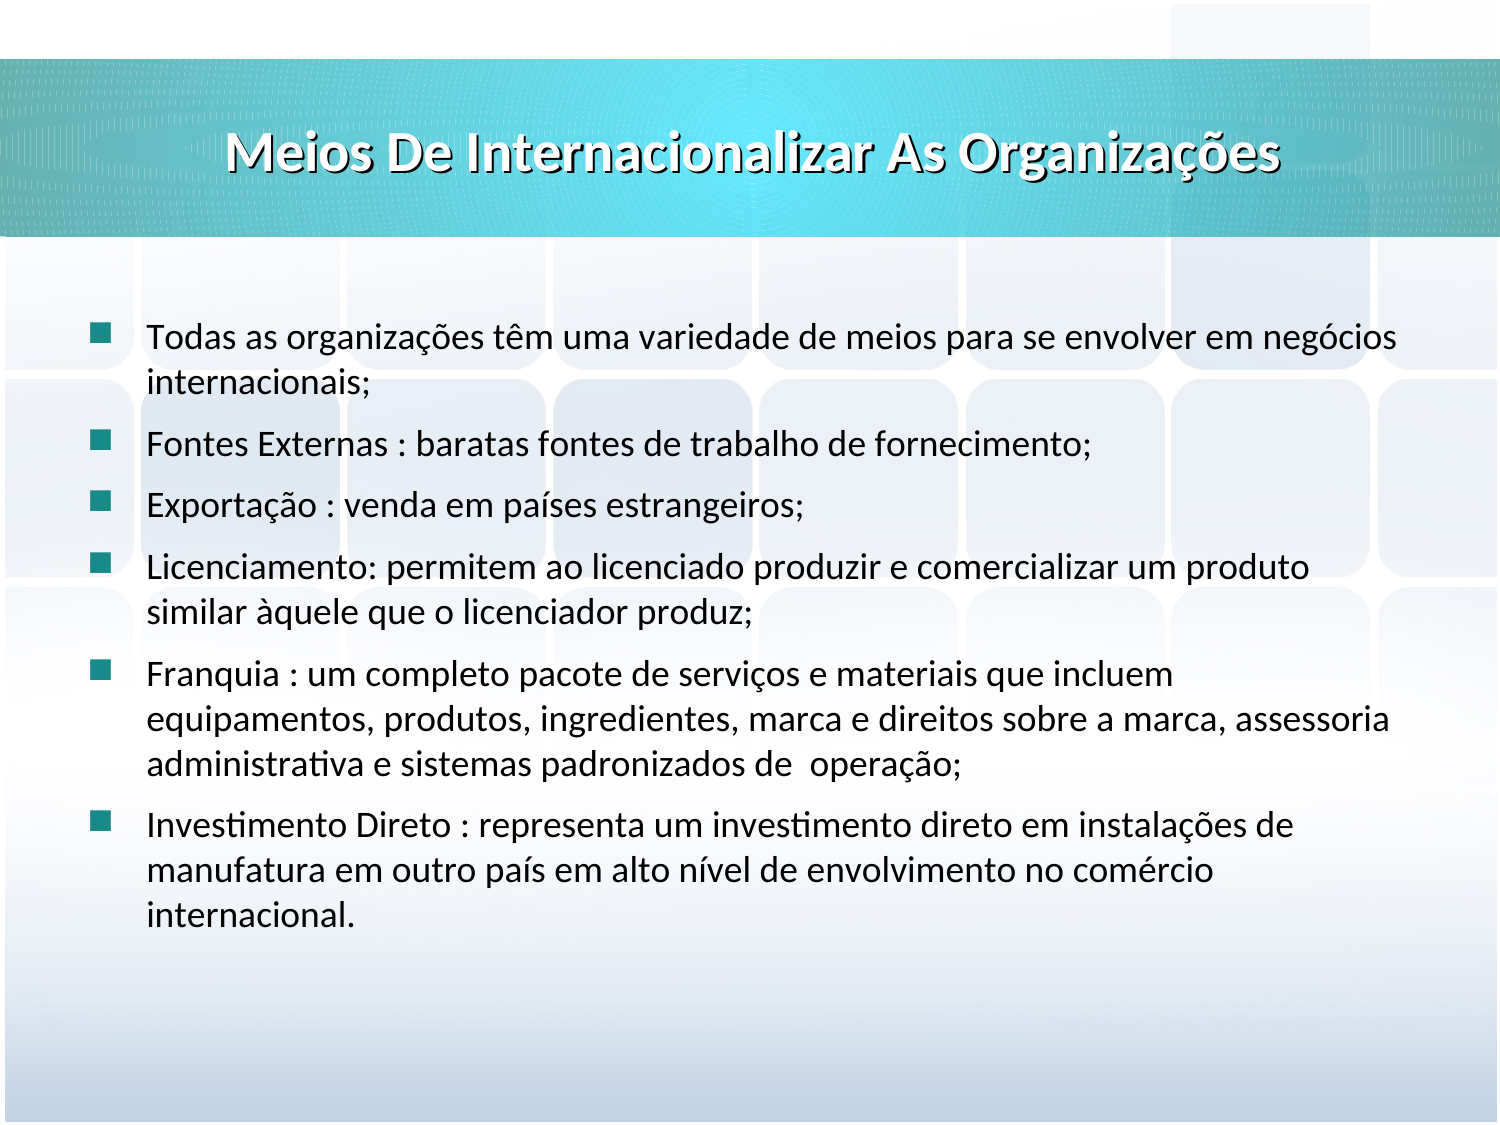

Meios De Internacionalizar As Organizações
# Todas as organizações têm uma variedade de meios para se envolver em negócios internacionais;
Fontes Externas : baratas fontes de trabalho de fornecimento;
Exportação : venda em países estrangeiros;
Licenciamento: permitem ao licenciado produzir e comercializar um produto similar àquele que o licenciador produz;
Franquia : um completo pacote de serviços e materiais que incluem equipamentos, produtos, ingredientes, marca e direitos sobre a marca, assessoria administrativa e sistemas padronizados de operação;
Investimento Direto : representa um investimento direto em instalações de manufatura em outro país em alto nível de envolvimento no comércio internacional.